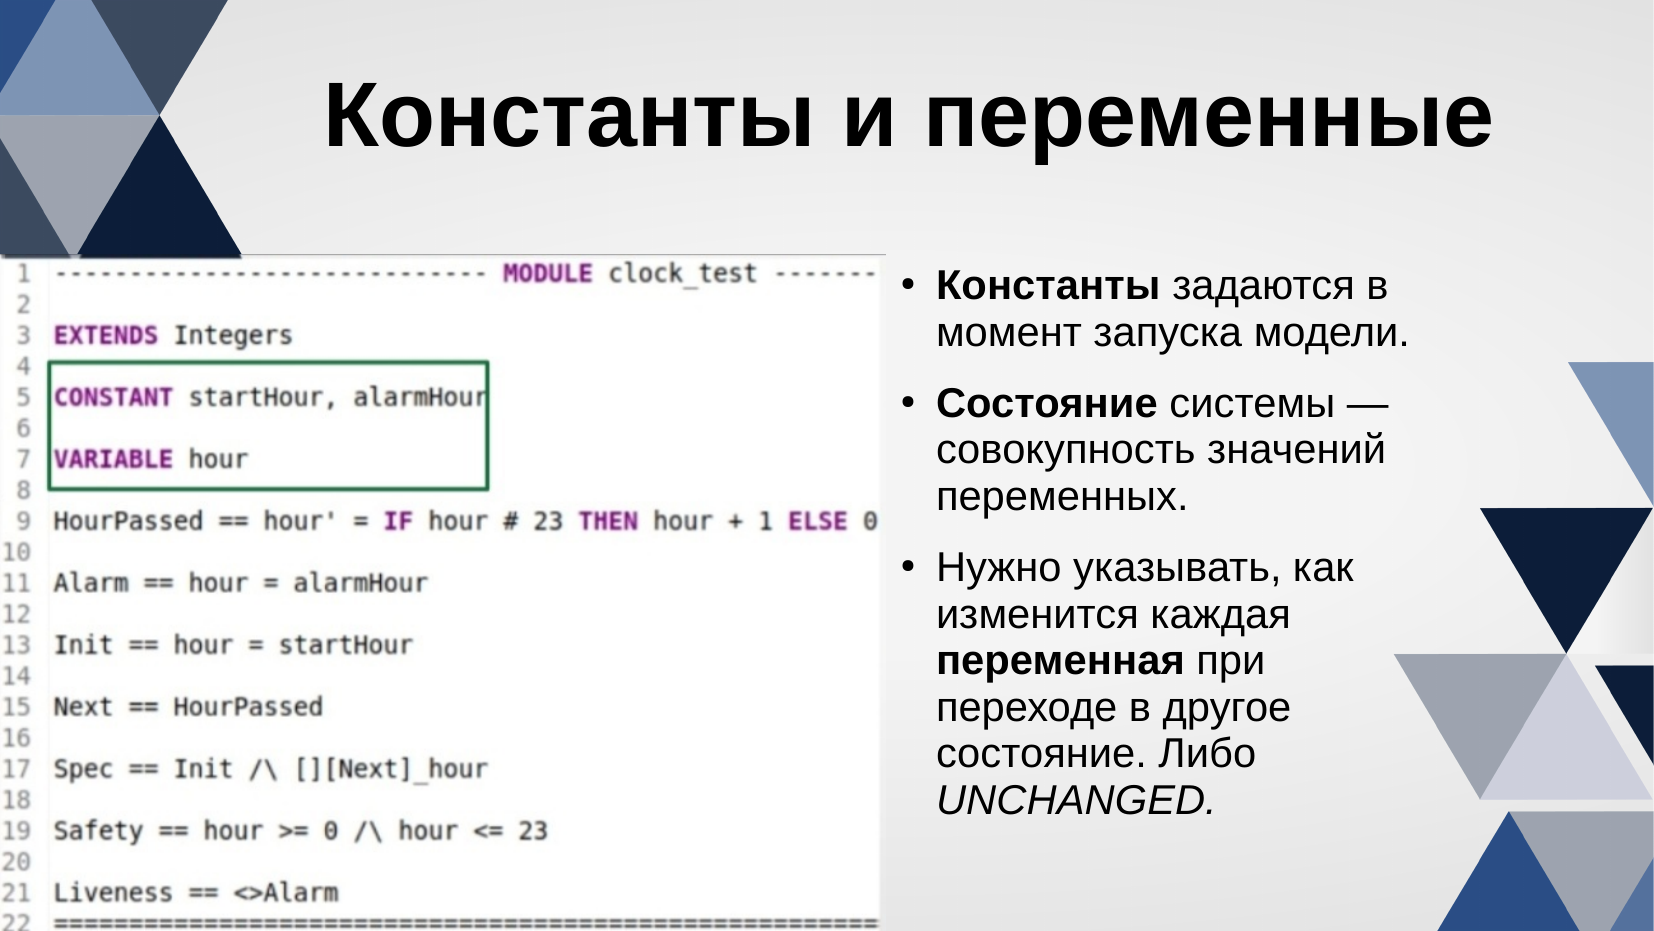

# Константы и переменные
Константы задаются в момент запуска модели.
Состояние системы — совокупность значений переменных.
Нужно указывать, как изменится каждая переменная при переходе в другое состояние. Либо UNCHANGED.